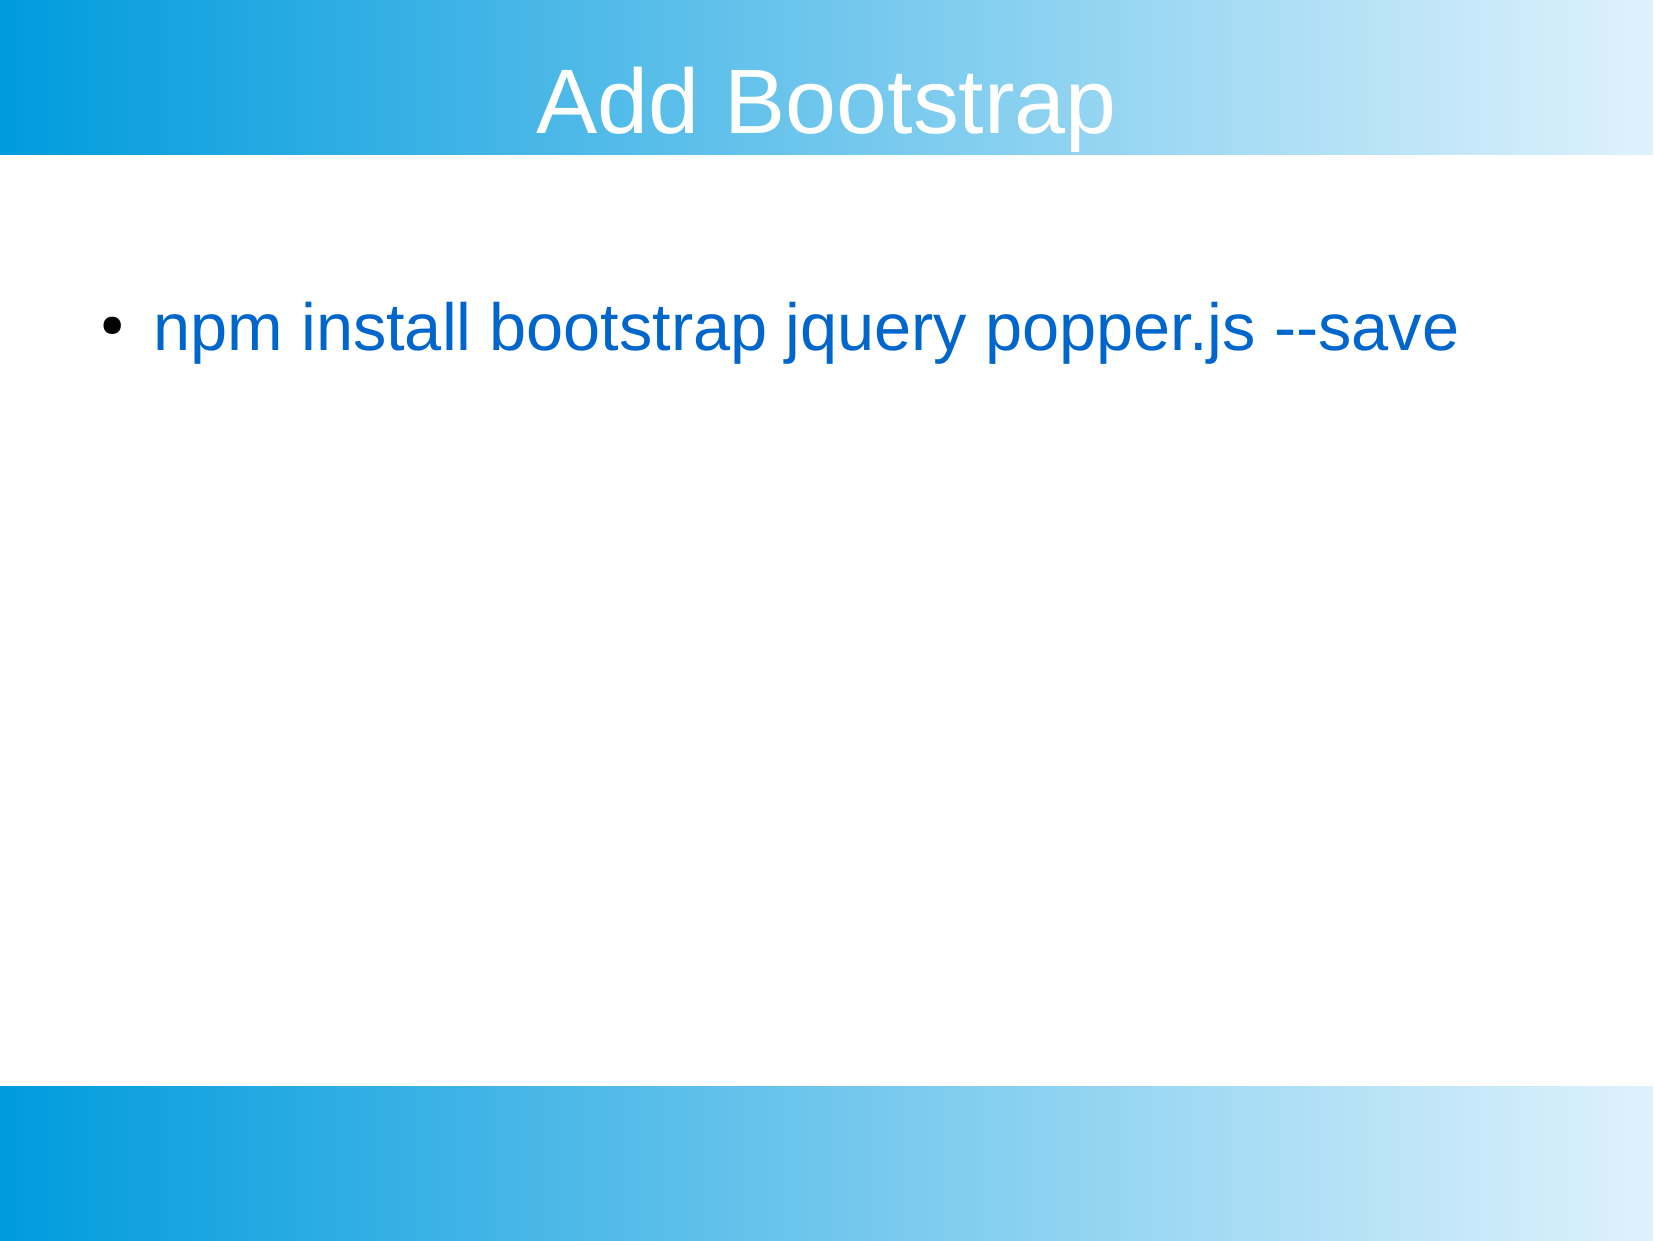

# Add Bootstrap
npm install bootstrap jquery popper.js --save